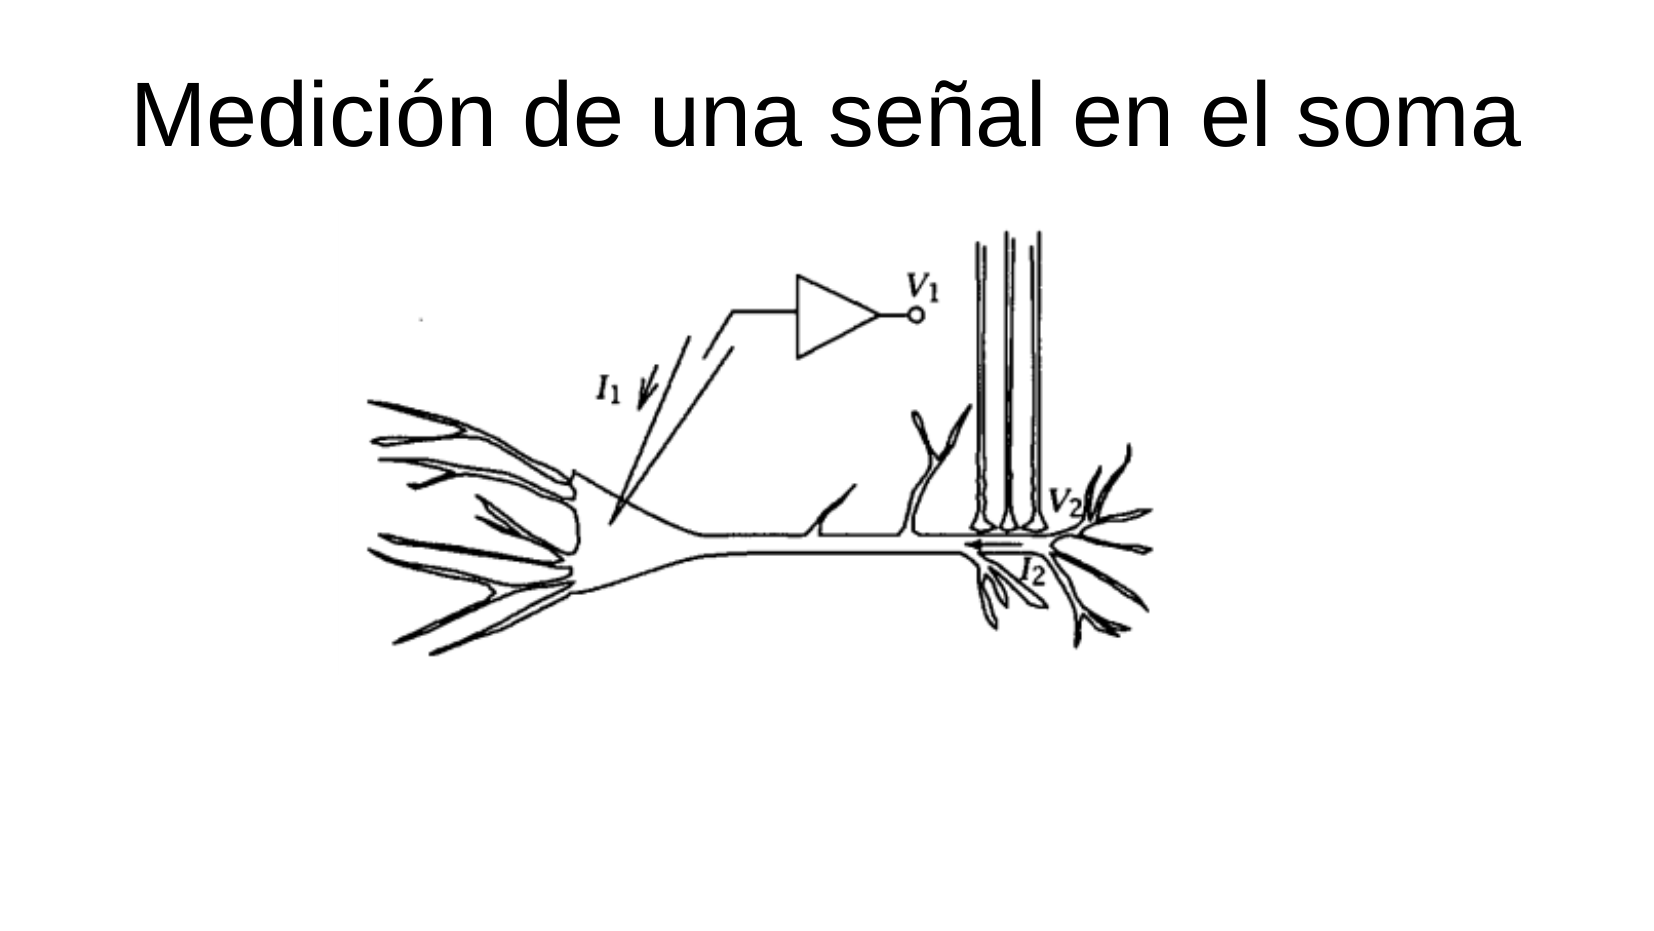

# Medición de una señal en el soma